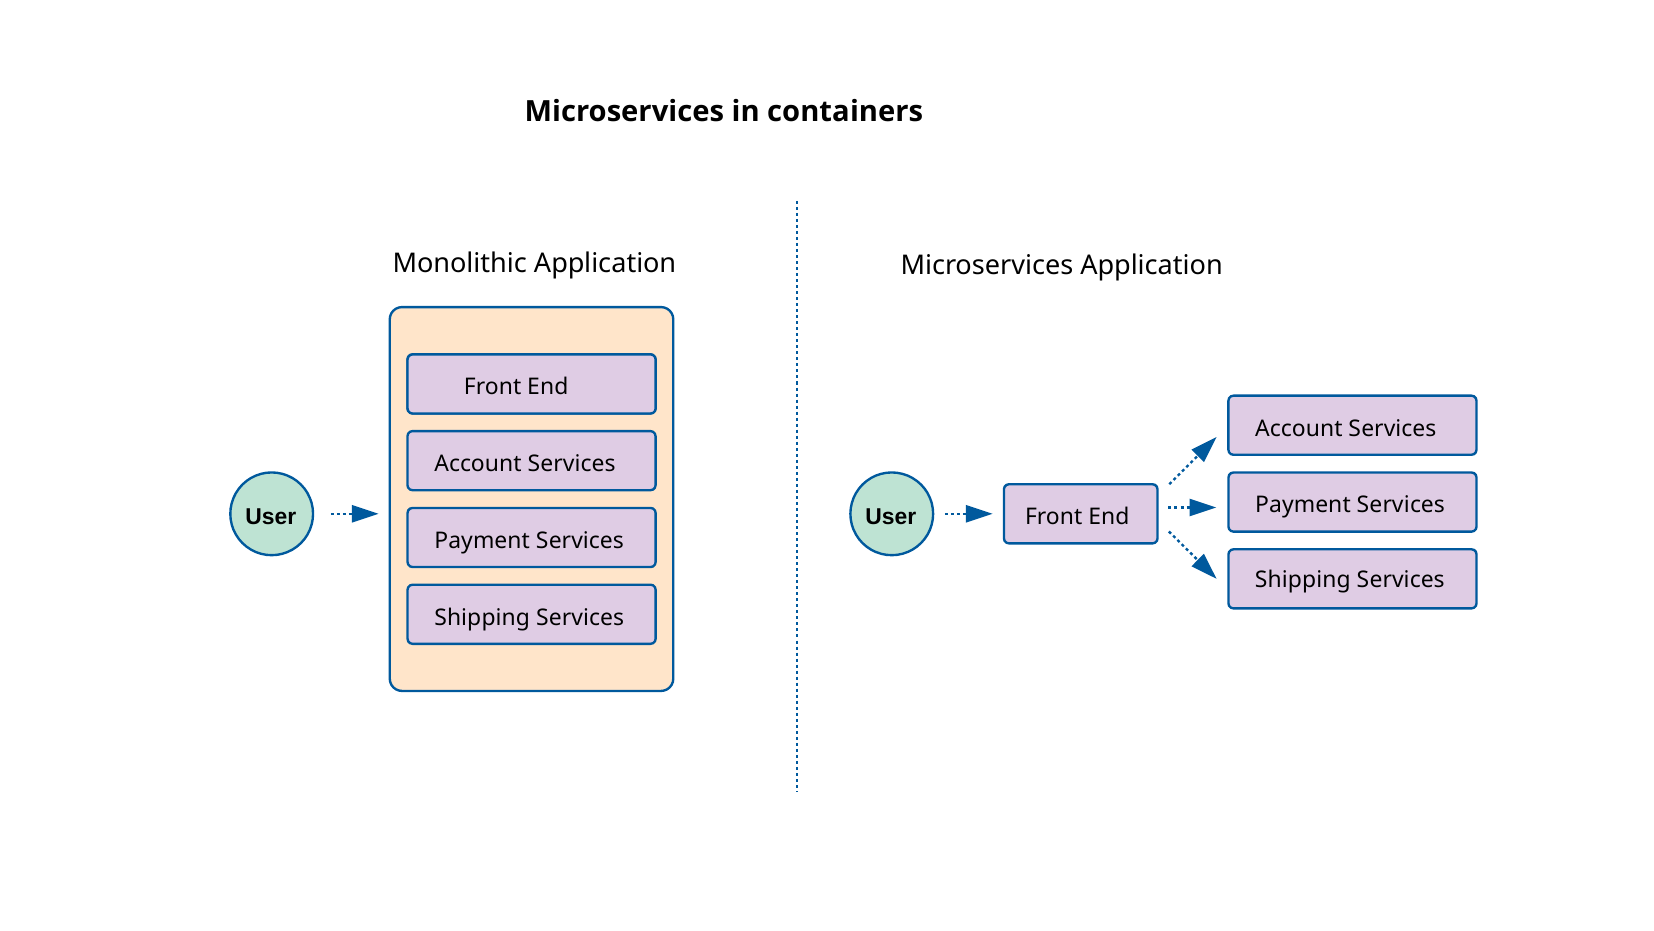

Microservices in containers
Monolithic Application
Microservices Application
Front End
Account Services
Account Services
Payment Services
Front End
User
User
Payment Services
Shipping Services
Shipping Services